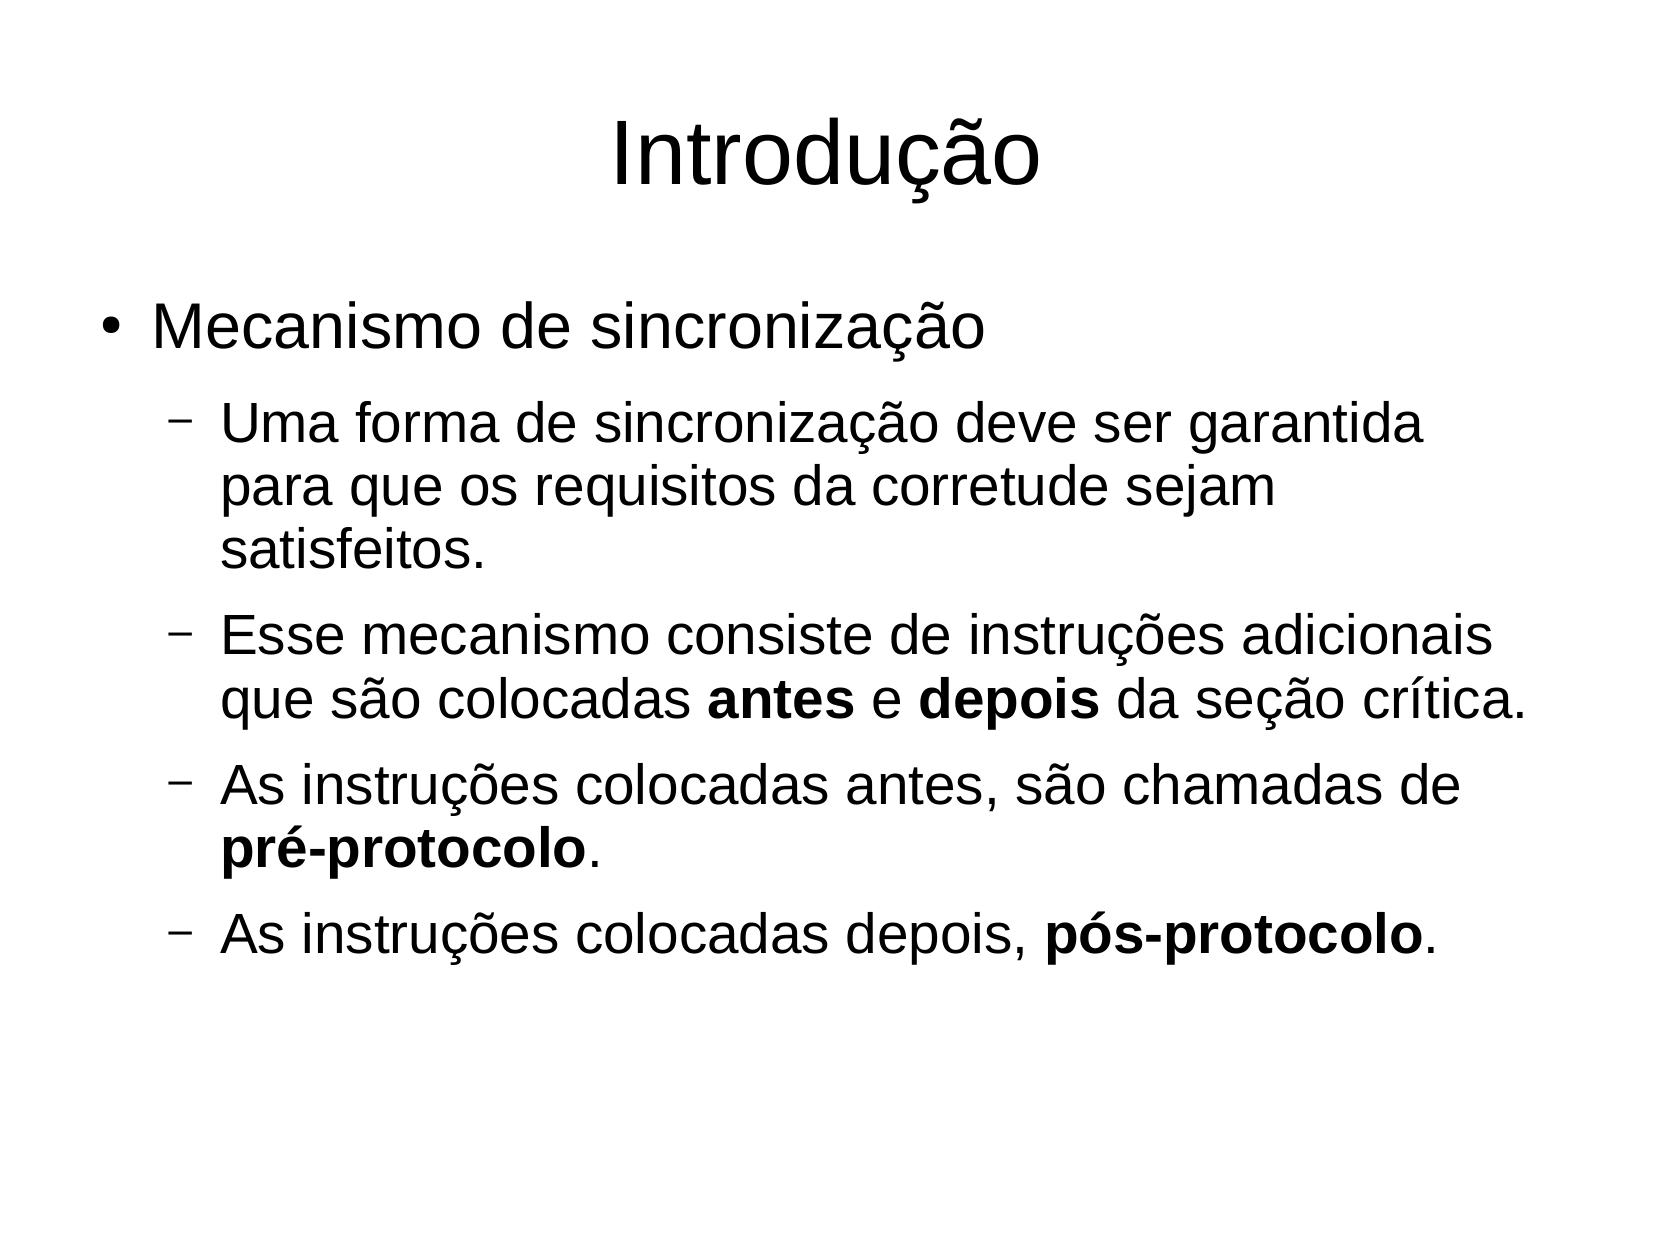

# Introdução
Mecanismo de sincronização
Uma forma de sincronização deve ser garantida para que os requisitos da corretude sejam satisfeitos.
Esse mecanismo consiste de instruções adicionais que são colocadas antes e depois da seção crítica.
As instruções colocadas antes, são chamadas de pré-protocolo.
As instruções colocadas depois, pós-protocolo.